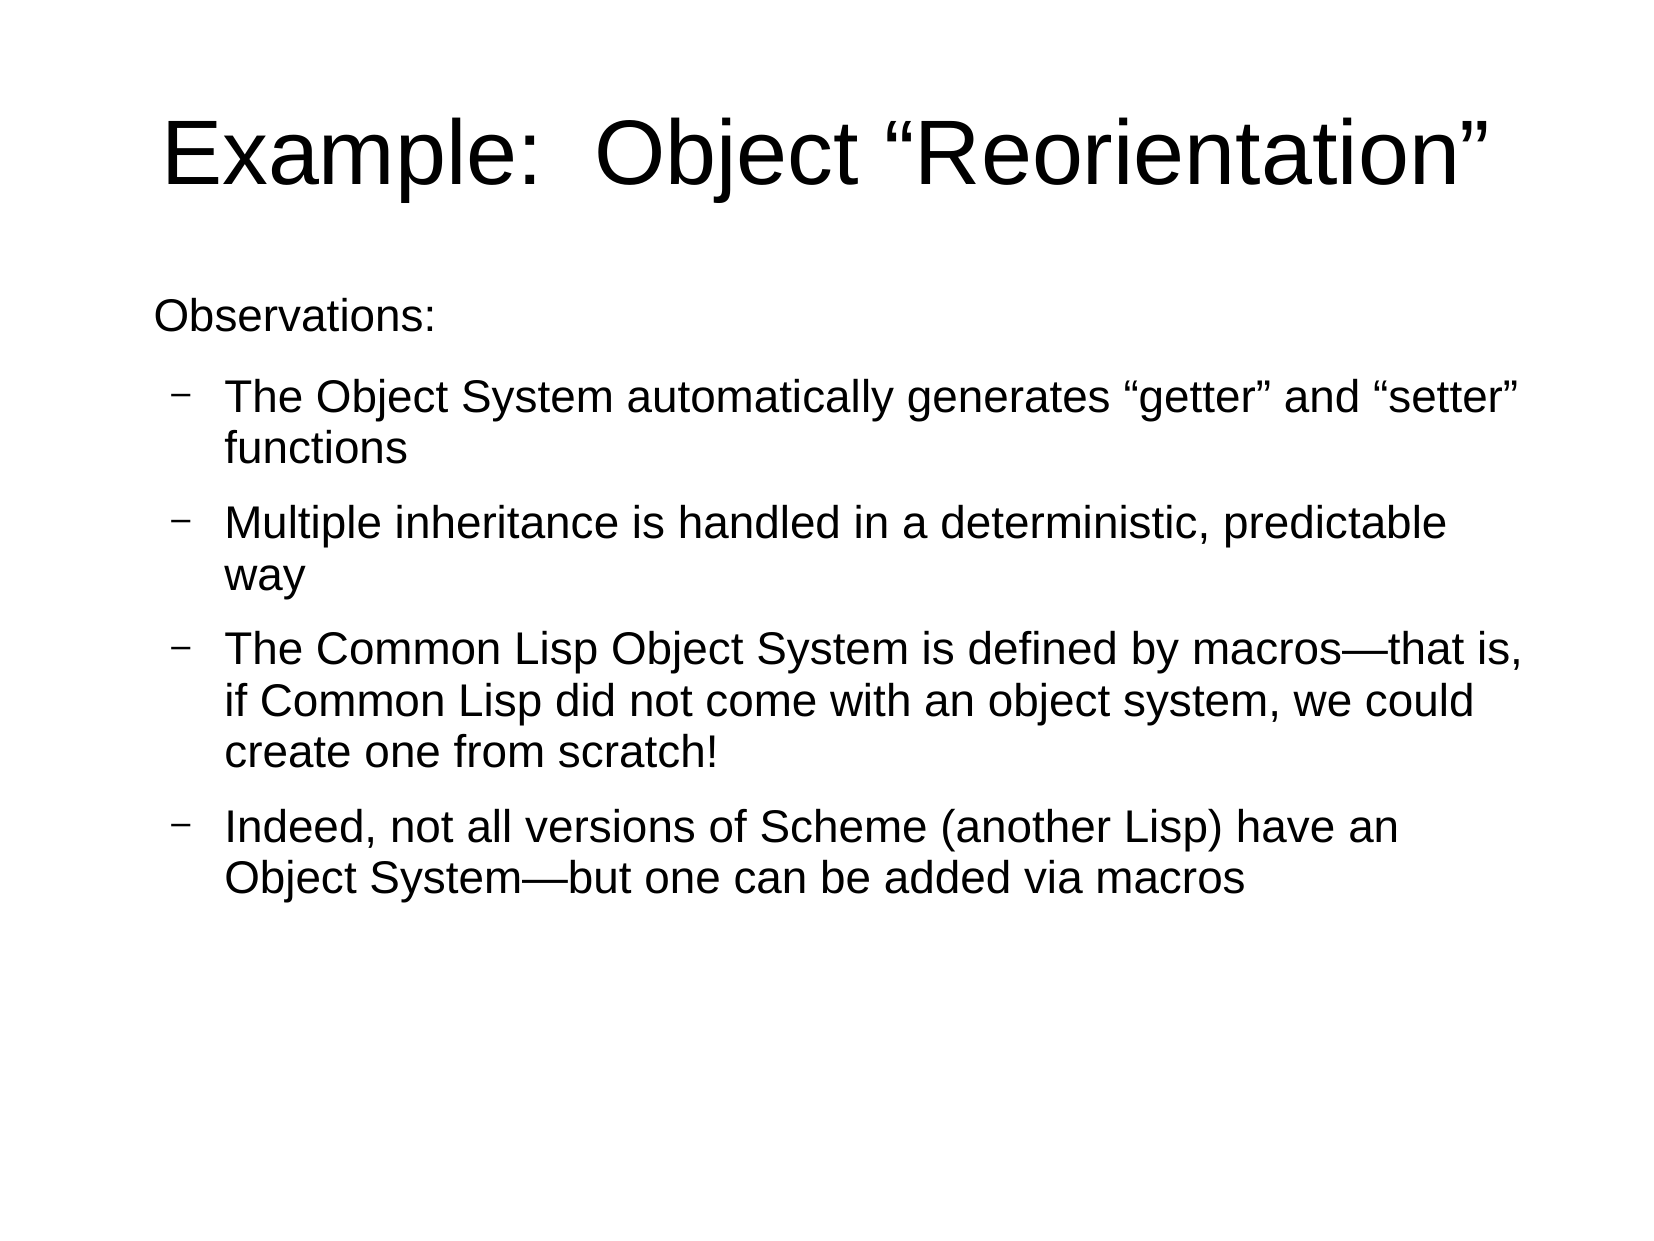

# Example: Object “Reorientation”
Observations:
The Object System automatically generates “getter” and “setter” functions
Multiple inheritance is handled in a deterministic, predictable way
The Common Lisp Object System is defined by macros—that is, if Common Lisp did not come with an object system, we could create one from scratch!
Indeed, not all versions of Scheme (another Lisp) have an Object System—but one can be added via macros